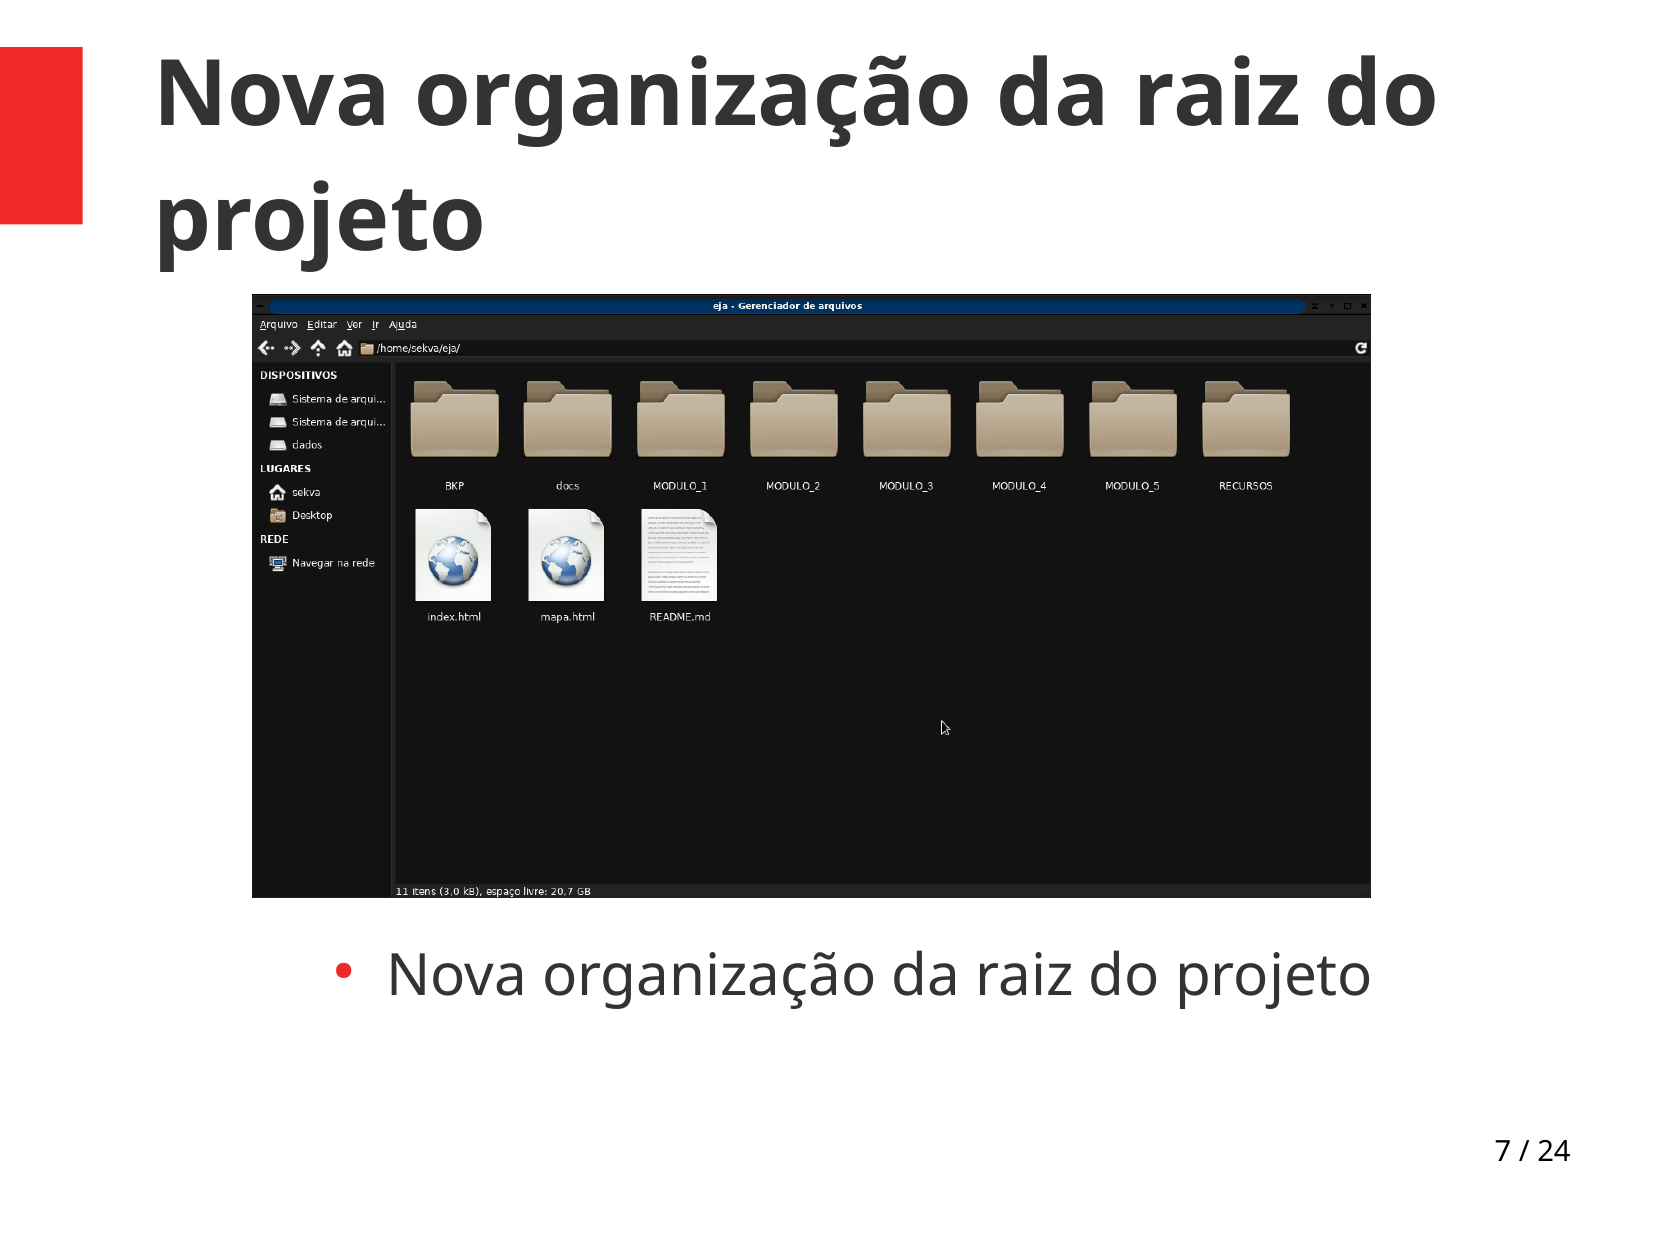

# Nova organização da raiz do projeto
Nova organização da raiz do projeto
7